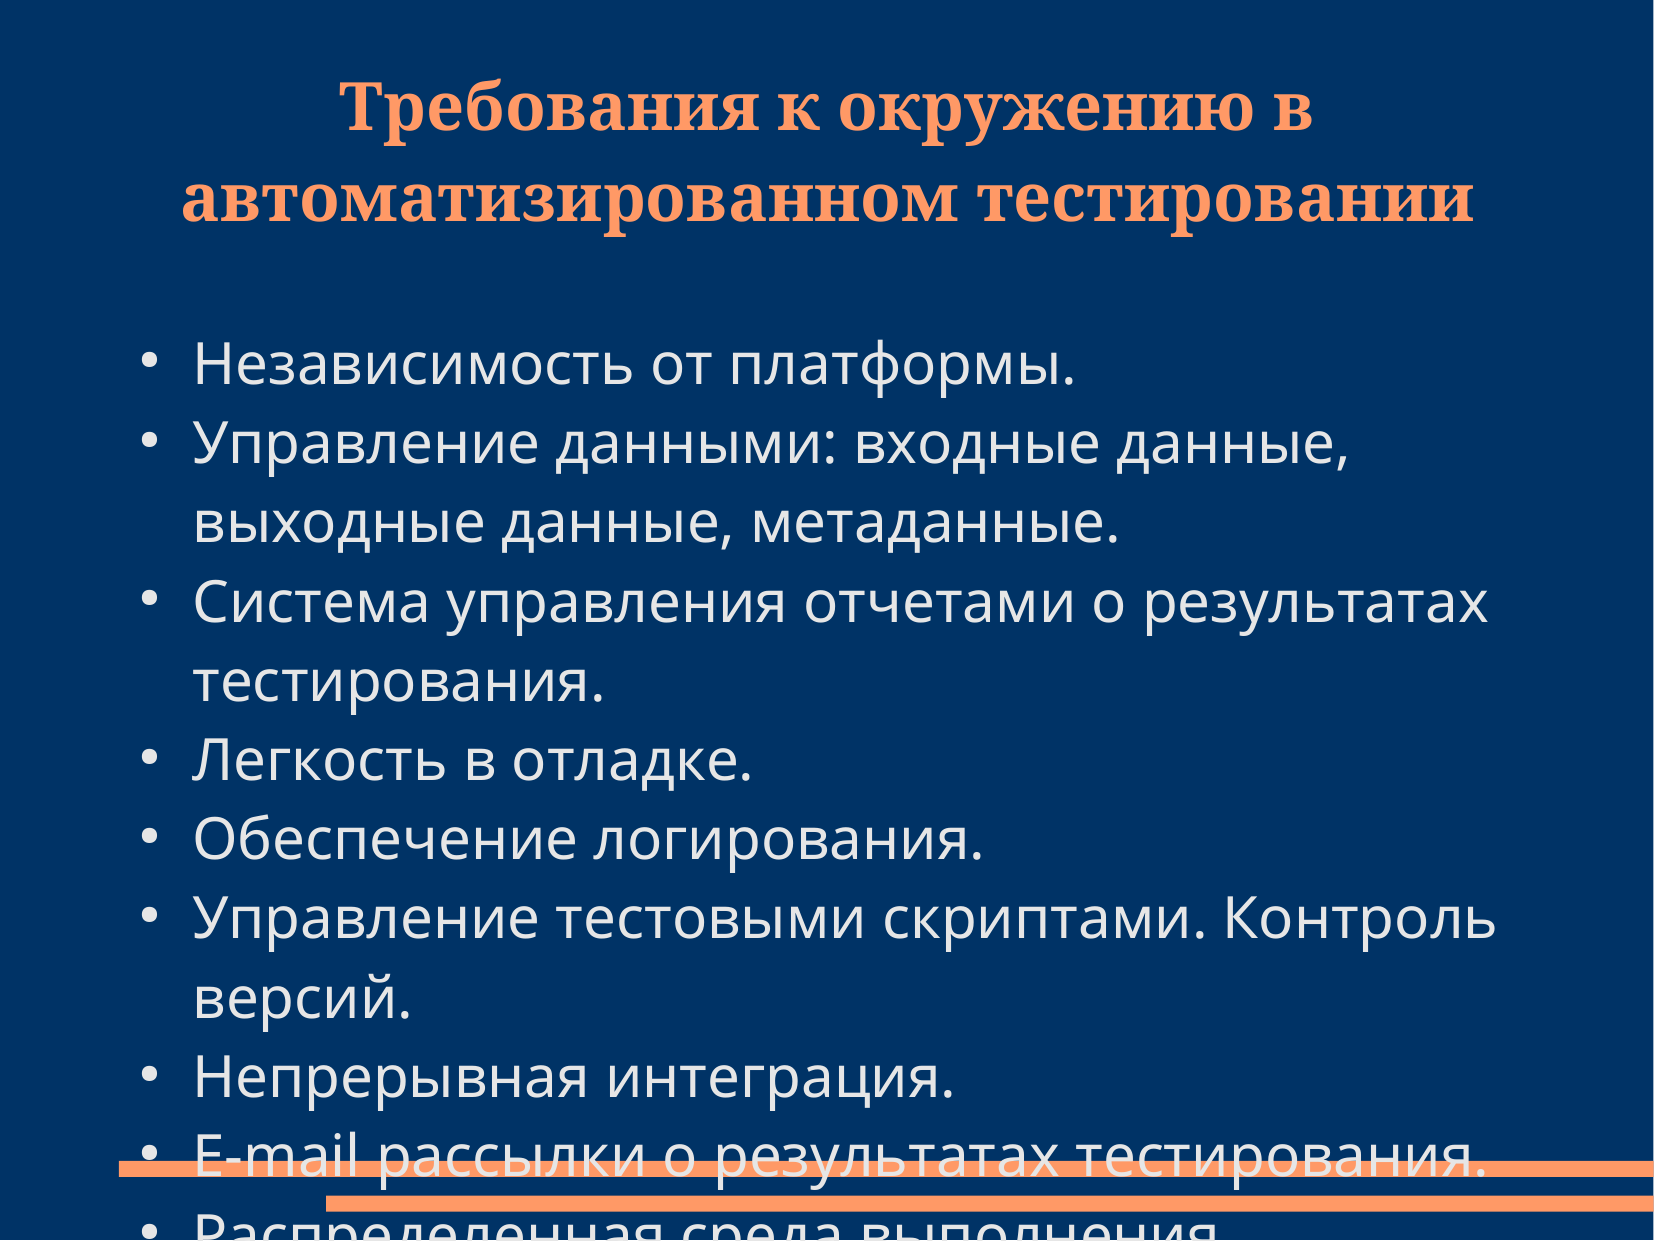

# Требования к окружению в автоматизированном тестировании
Независимость от платформы.
Управление данными: входные данные, выходные данные, метаданные.
Система управления отчетами о результатах тестирования.
Легкость в отладке.
Обеспечение логирования.
Управление тестовыми скриптами. Контроль версий.
Непрерывная интеграция.
E-mail рассылки о результатах тестирования.
Распределенная среда выполнения.